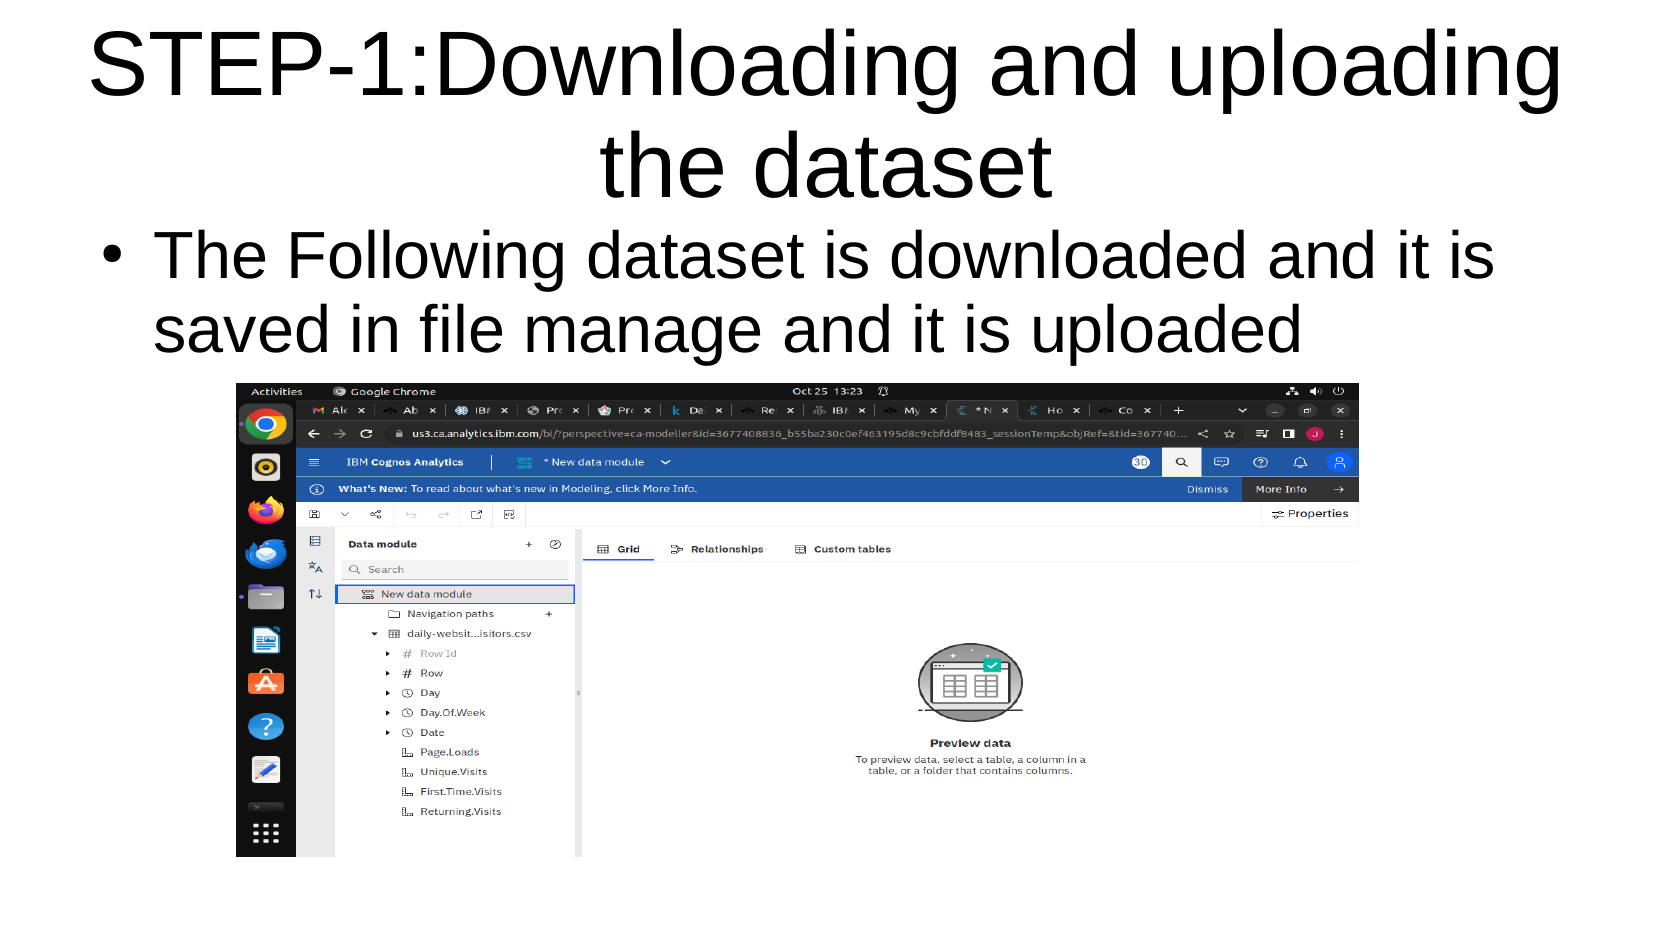

# STEP-1:Downloading and uploading the dataset
The Following dataset is downloaded and it is saved in file manage and it is uploaded